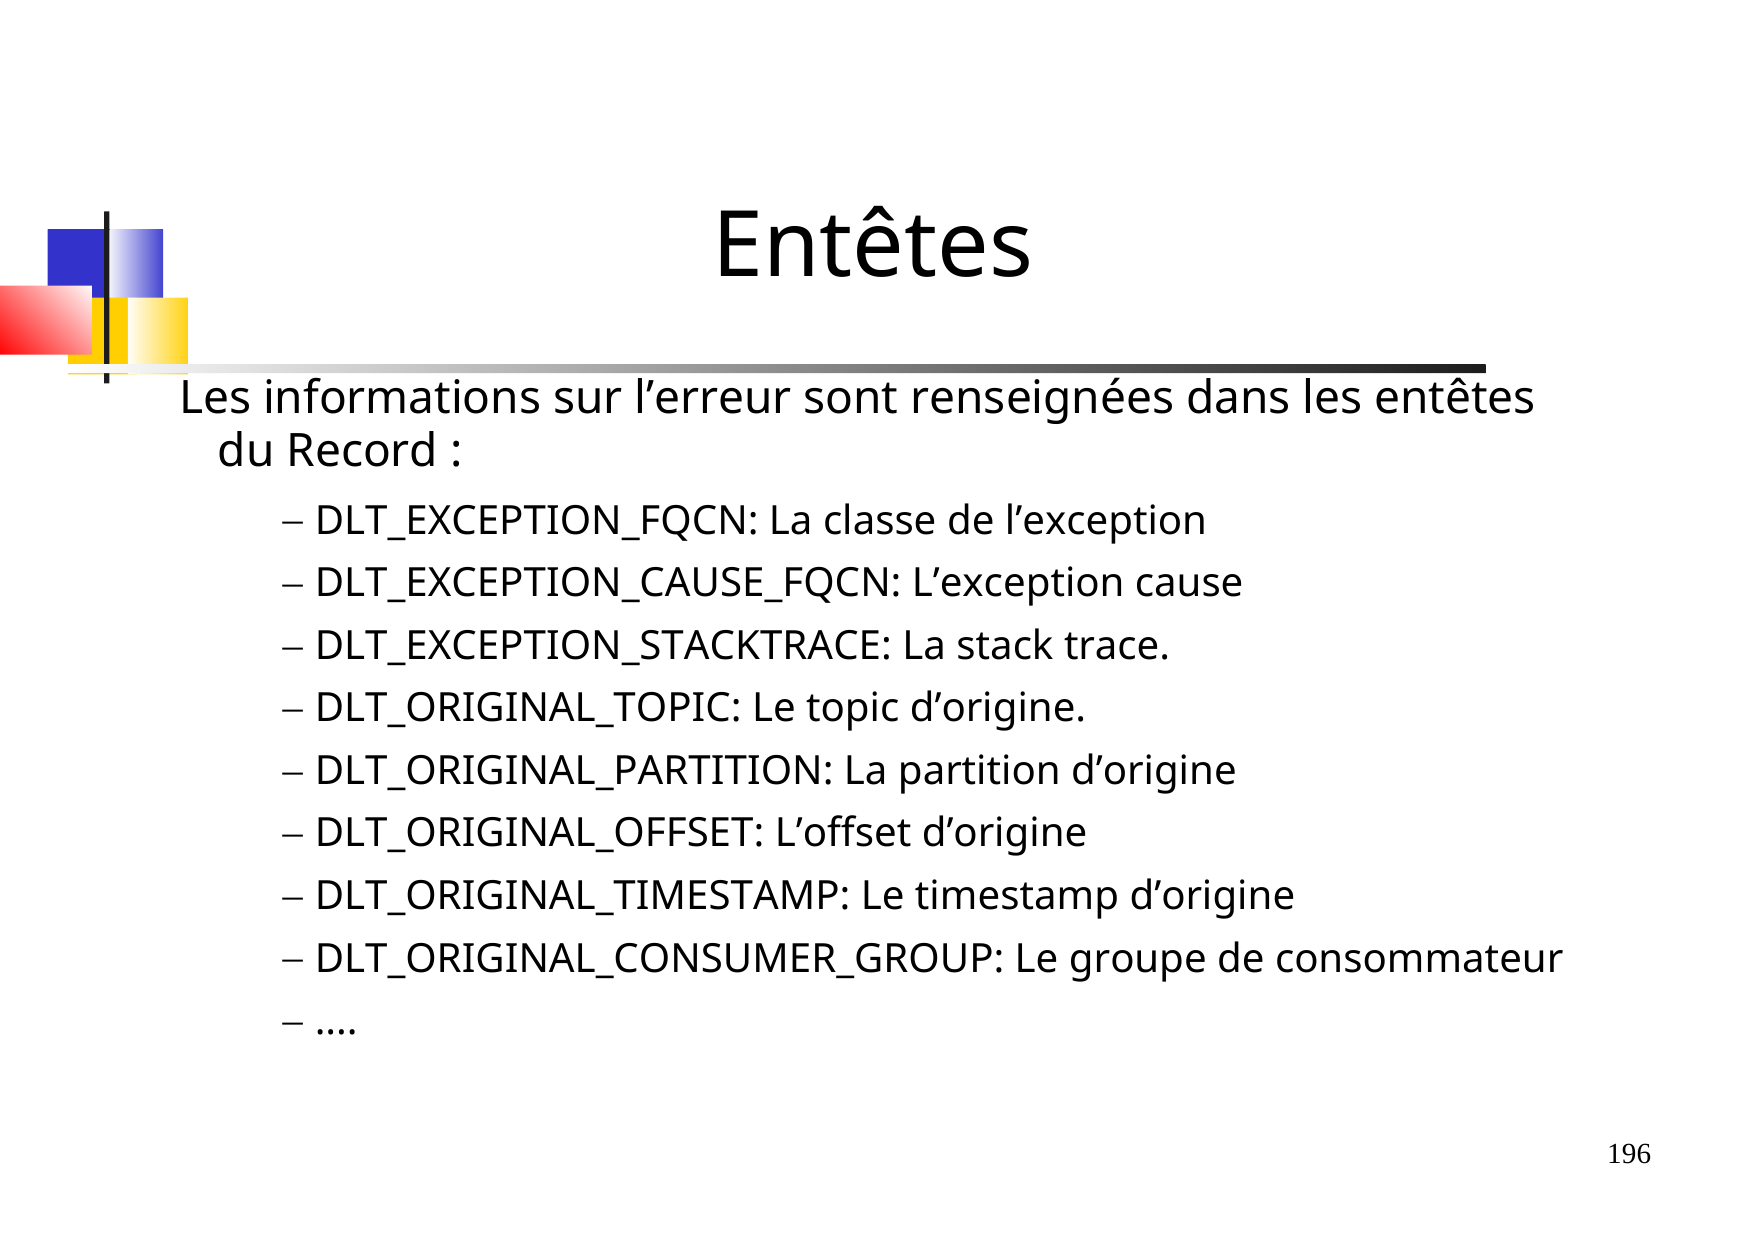

# Entêtes
Les informations sur l’erreur sont renseignées dans les entêtes du Record :
DLT_EXCEPTION_FQCN: La classe de l’exception
DLT_EXCEPTION_CAUSE_FQCN: L’exception cause
DLT_EXCEPTION_STACKTRACE: La stack trace.
DLT_ORIGINAL_TOPIC: Le topic d’origine.
DLT_ORIGINAL_PARTITION: La partition d’origine
DLT_ORIGINAL_OFFSET: L’offset d’origine
DLT_ORIGINAL_TIMESTAMP: Le timestamp d’origine
DLT_ORIGINAL_CONSUMER_GROUP: Le groupe de consommateur
....